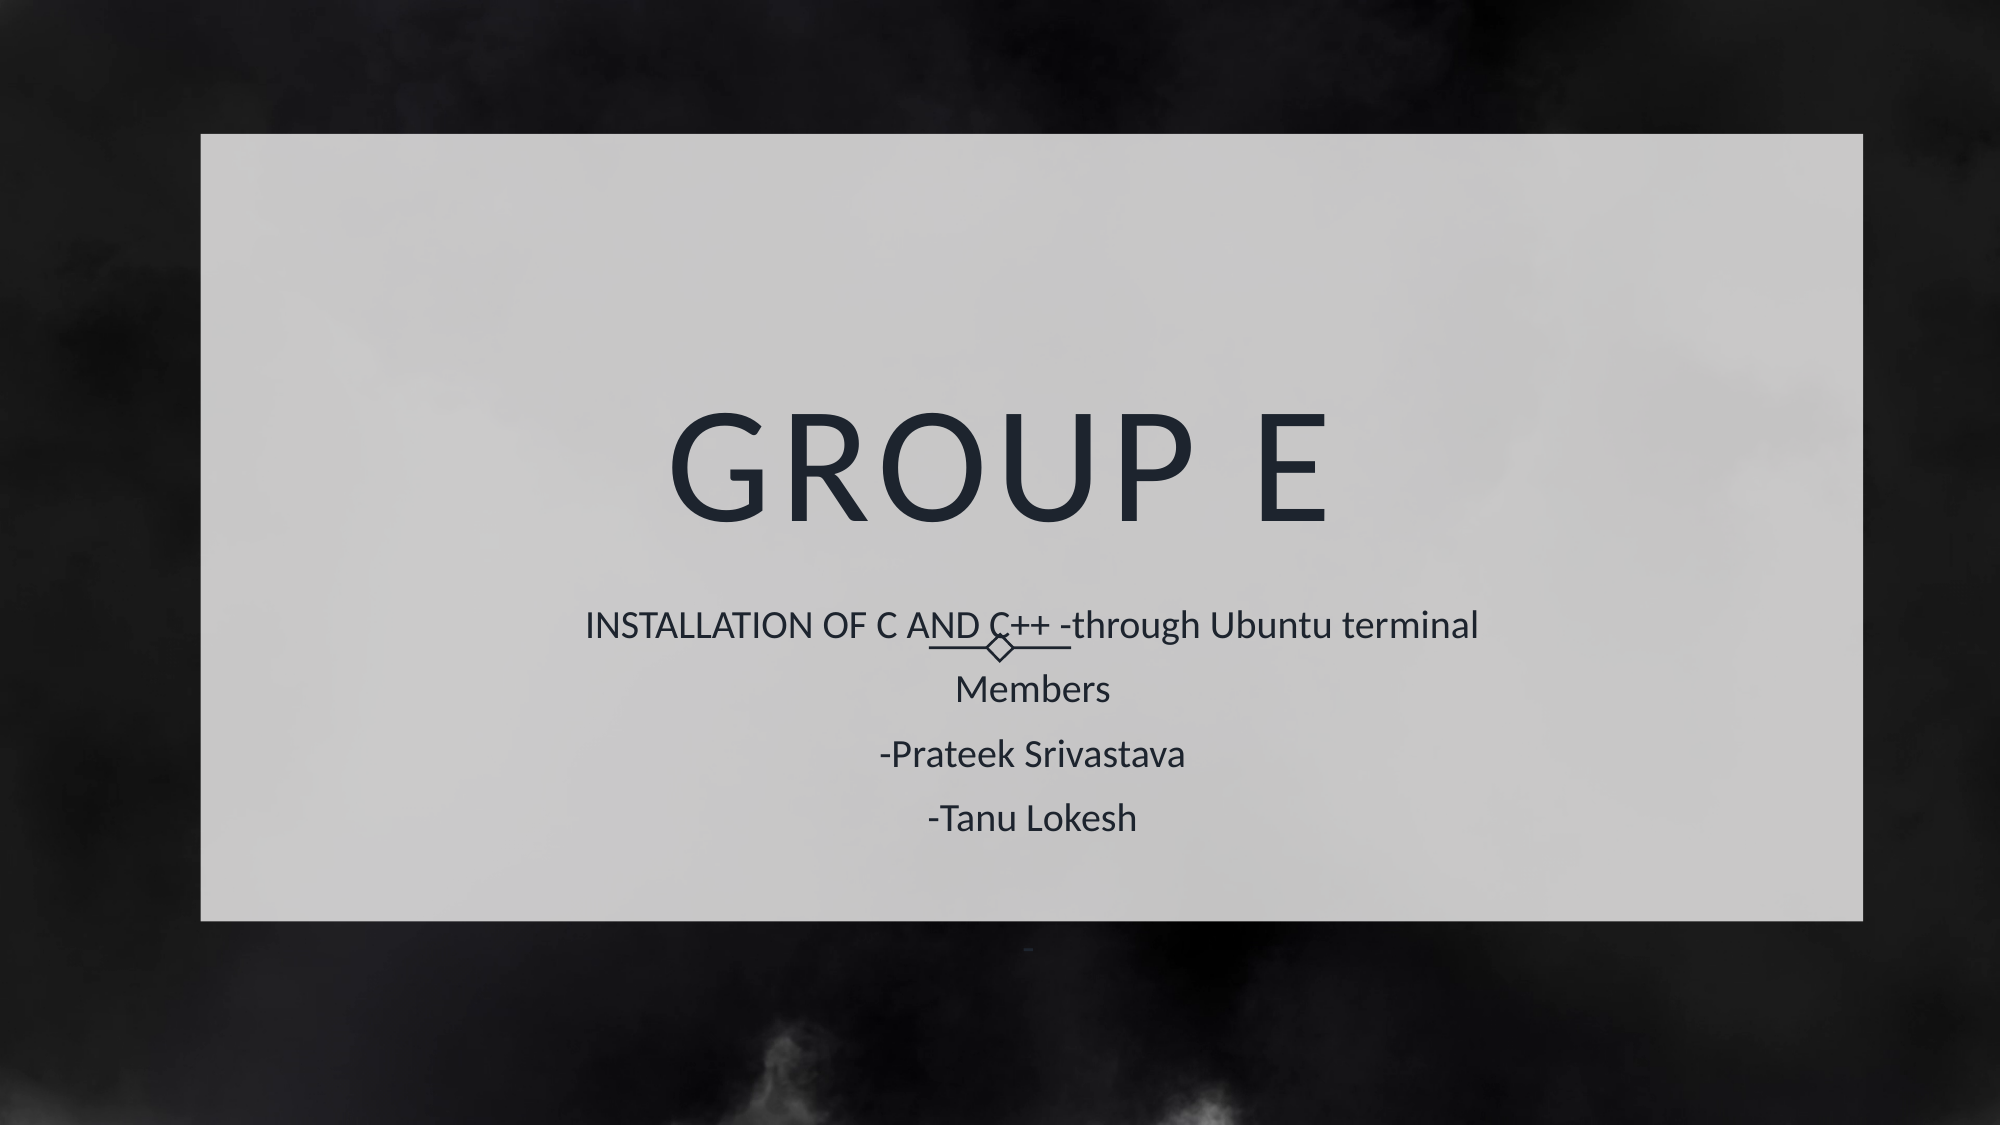

# GROUP E
INSTALLATION OF C AND C++ -through Ubuntu terminal
Members
-Prateek Srivastava
-Tanu Lokesh
-